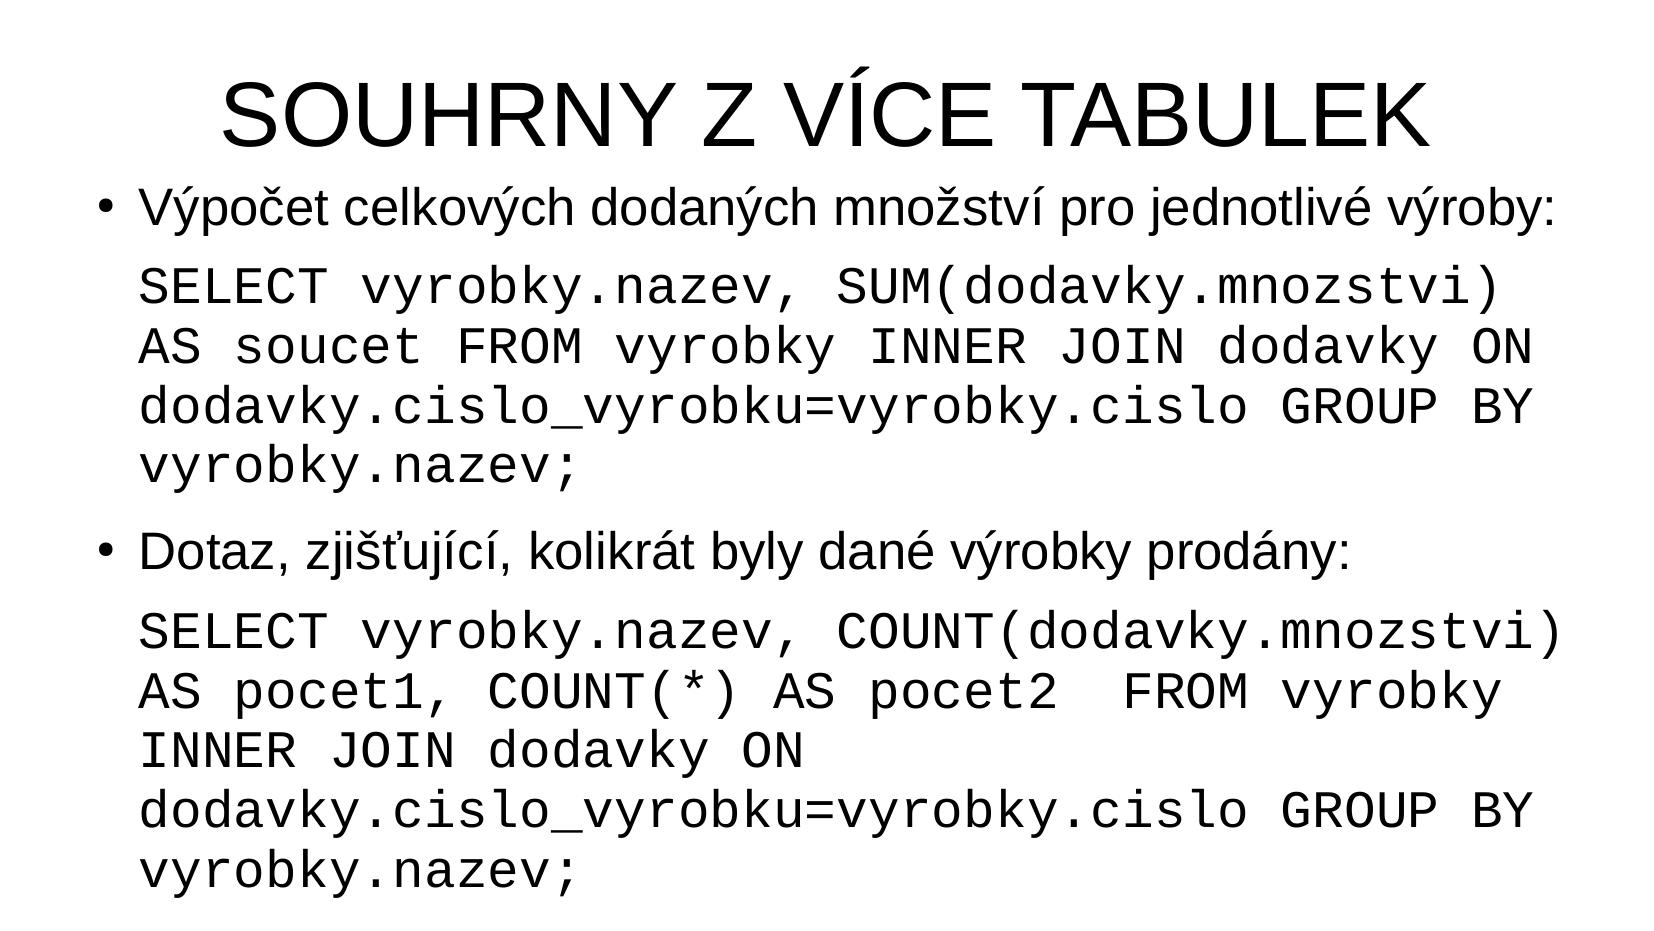

# SOUHRNY Z VÍCE TABULEK
Výpočet celkových dodaných množství pro jednotlivé výroby:
SELECT vyrobky.nazev, SUM(dodavky.mnozstvi) AS soucet FROM vyrobky INNER JOIN dodavky ON dodavky.cislo_vyrobku=vyrobky.cislo GROUP BY vyrobky.nazev;
Dotaz, zjišťující, kolikrát byly dané výrobky prodány:
SELECT vyrobky.nazev, COUNT(dodavky.mnozstvi) AS pocet1, COUNT(*) AS pocet2 FROM vyrobky INNER JOIN dodavky ON dodavky.cislo_vyrobku=vyrobky.cislo GROUP BY vyrobky.nazev;